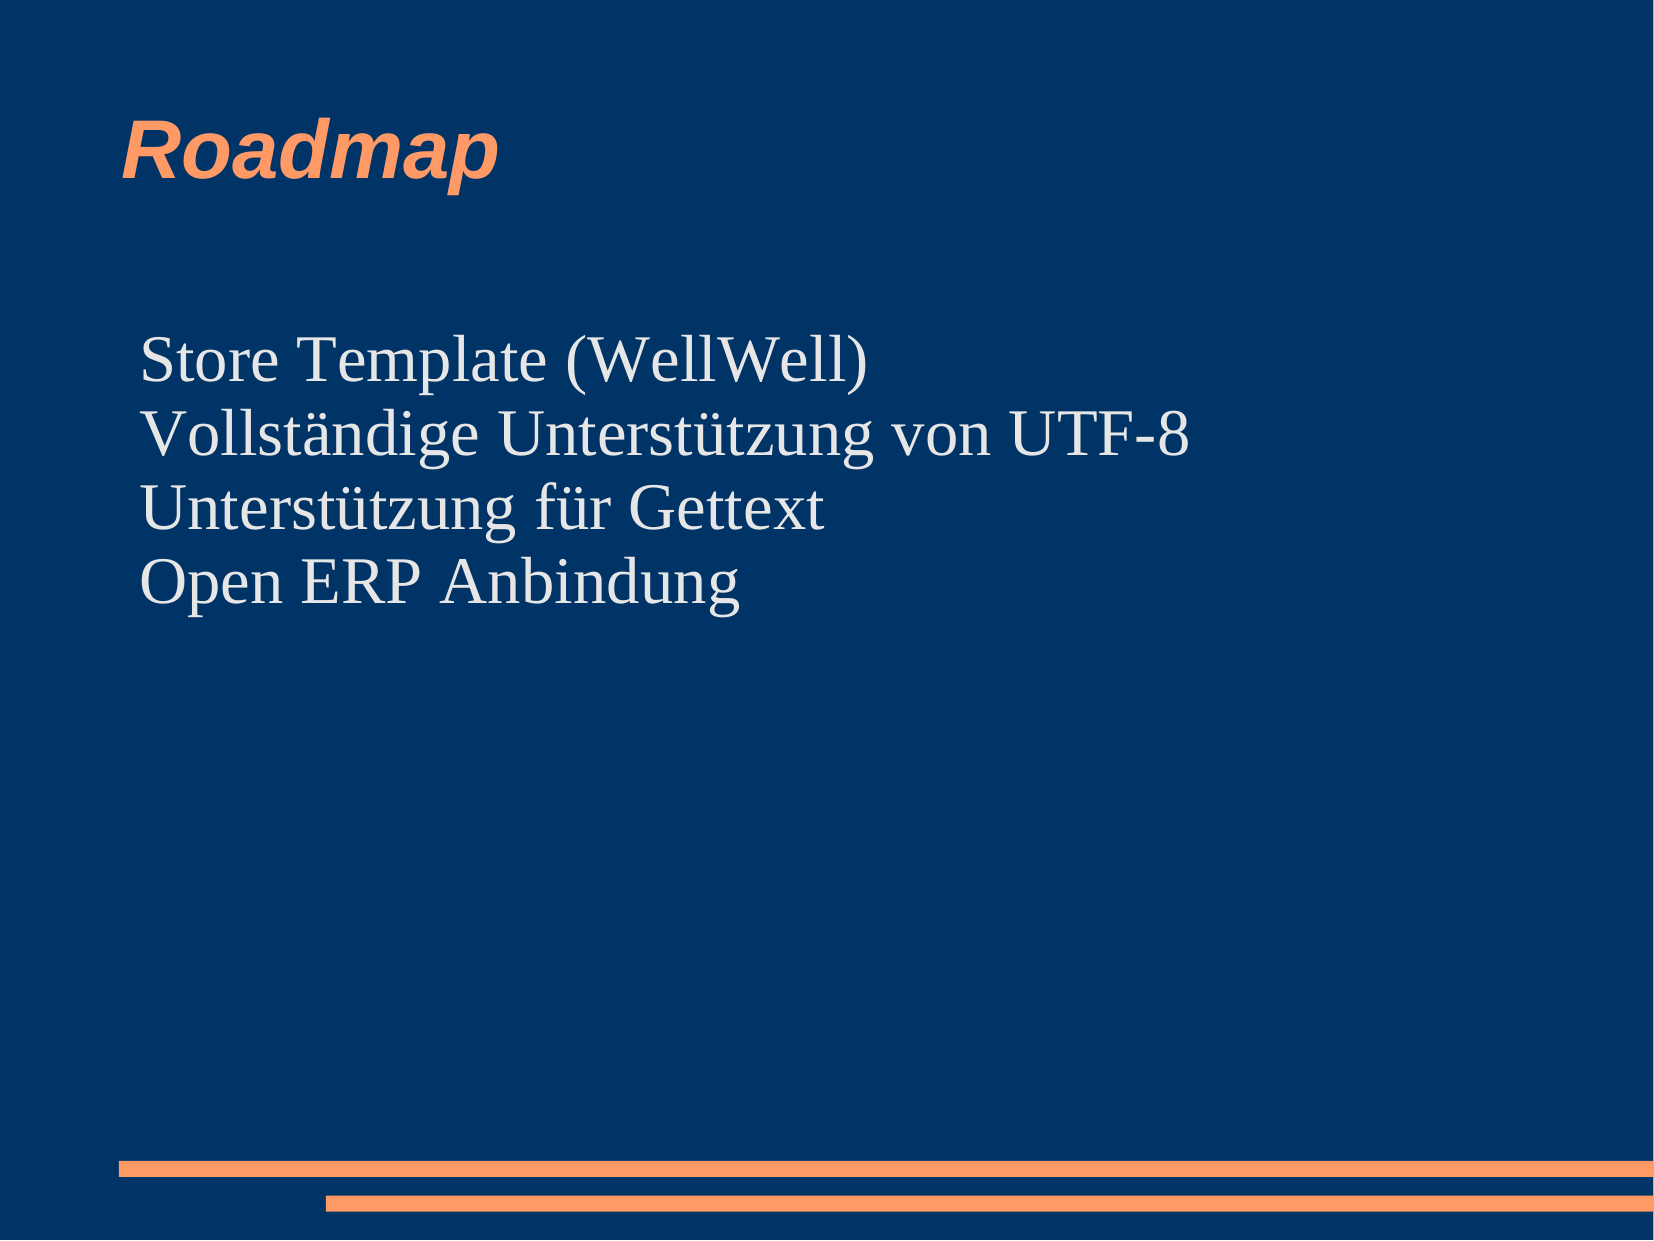

# Roadmap
Store Template (WellWell)
Vollständige Unterstützung von UTF-8
Unterstützung für Gettext
Open ERP Anbindung